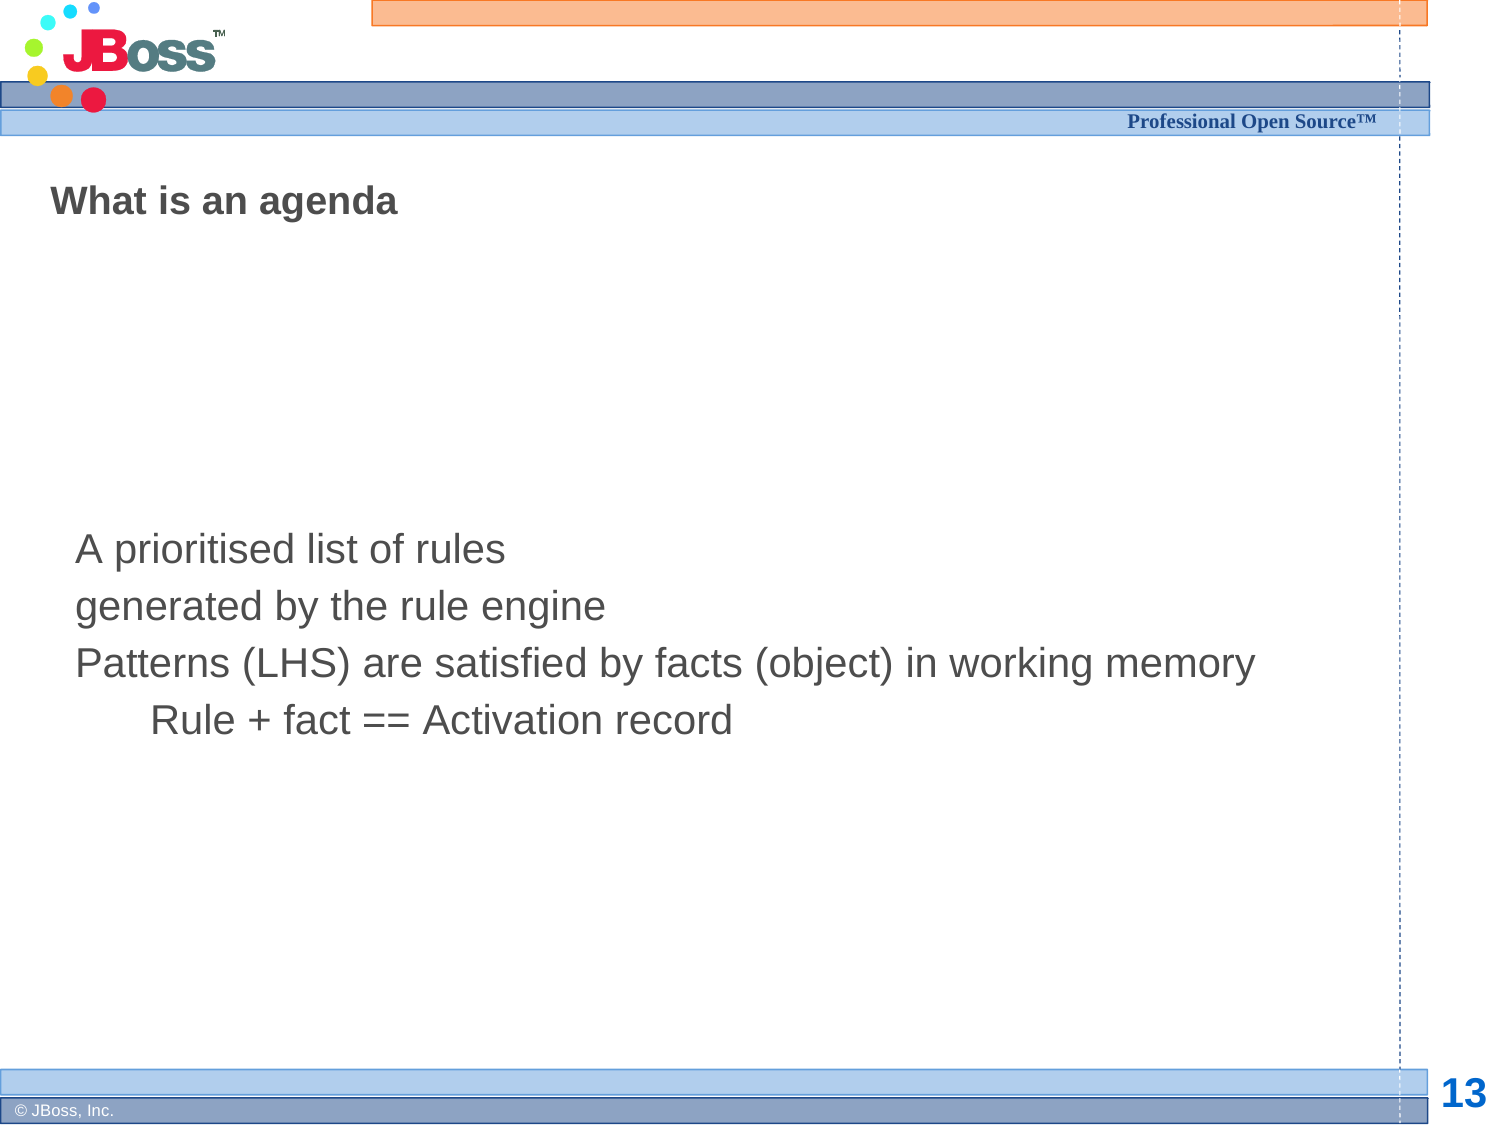

# What is an agenda
A prioritised list of rules
generated by the rule engine
Patterns (LHS) are satisfied by facts (object) in working memory
Rule + fact == Activation record